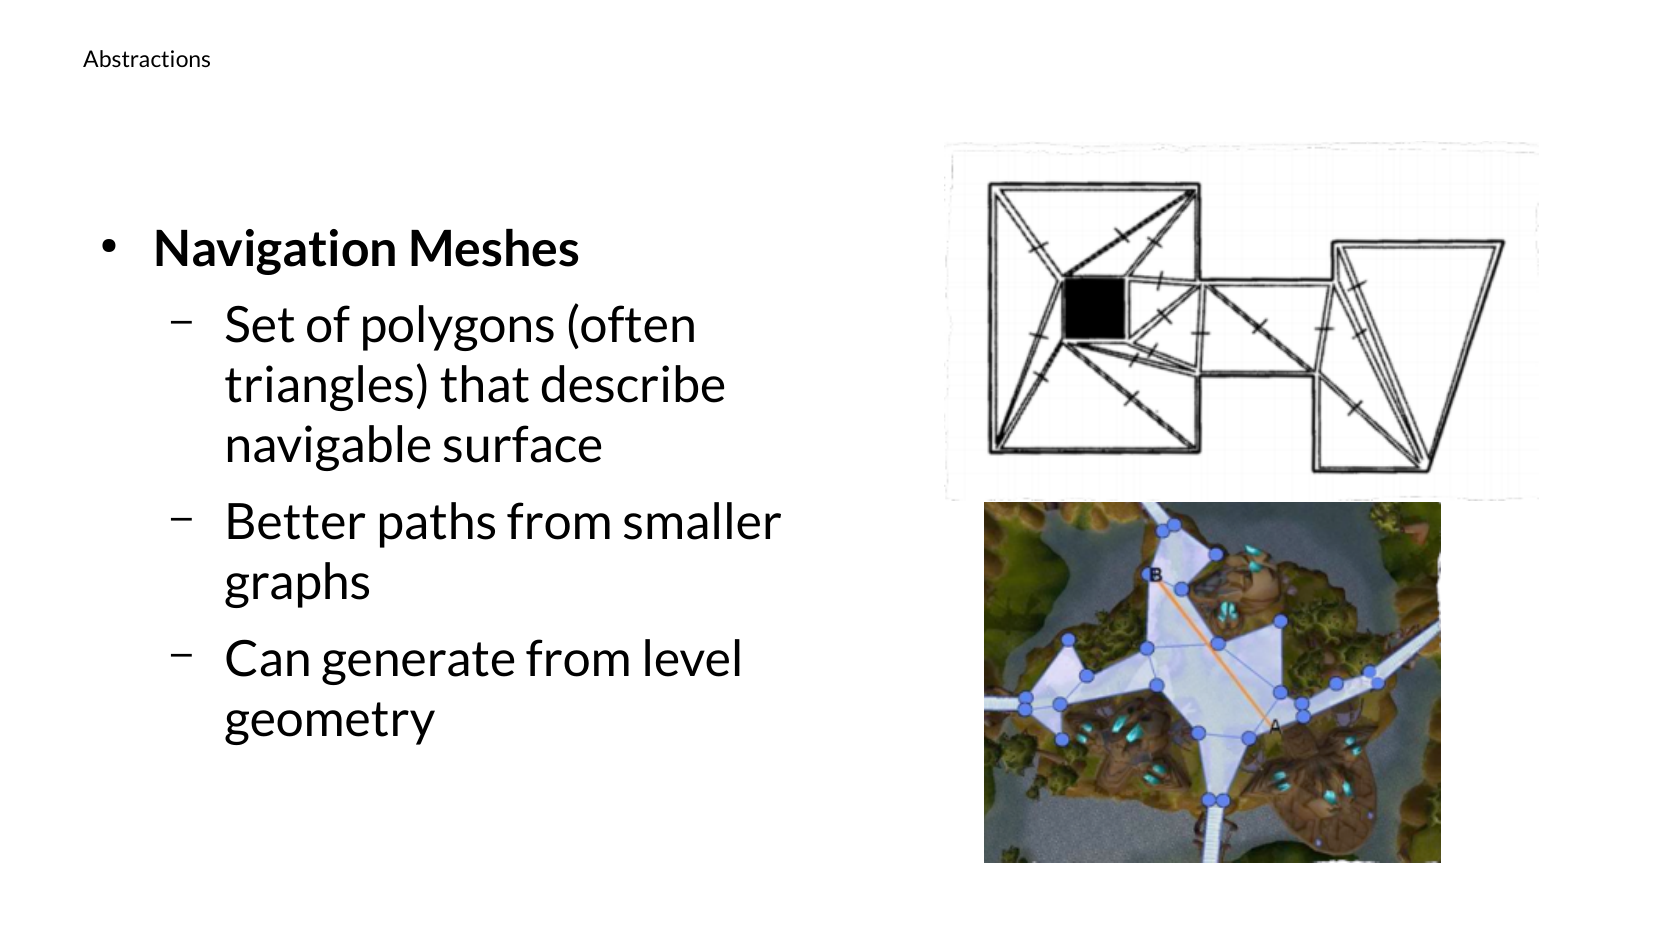

# Abstractions
Navigation Meshes
Set of polygons (often triangles) that describe navigable surface
Better paths from smaller graphs
Can generate from level geometry